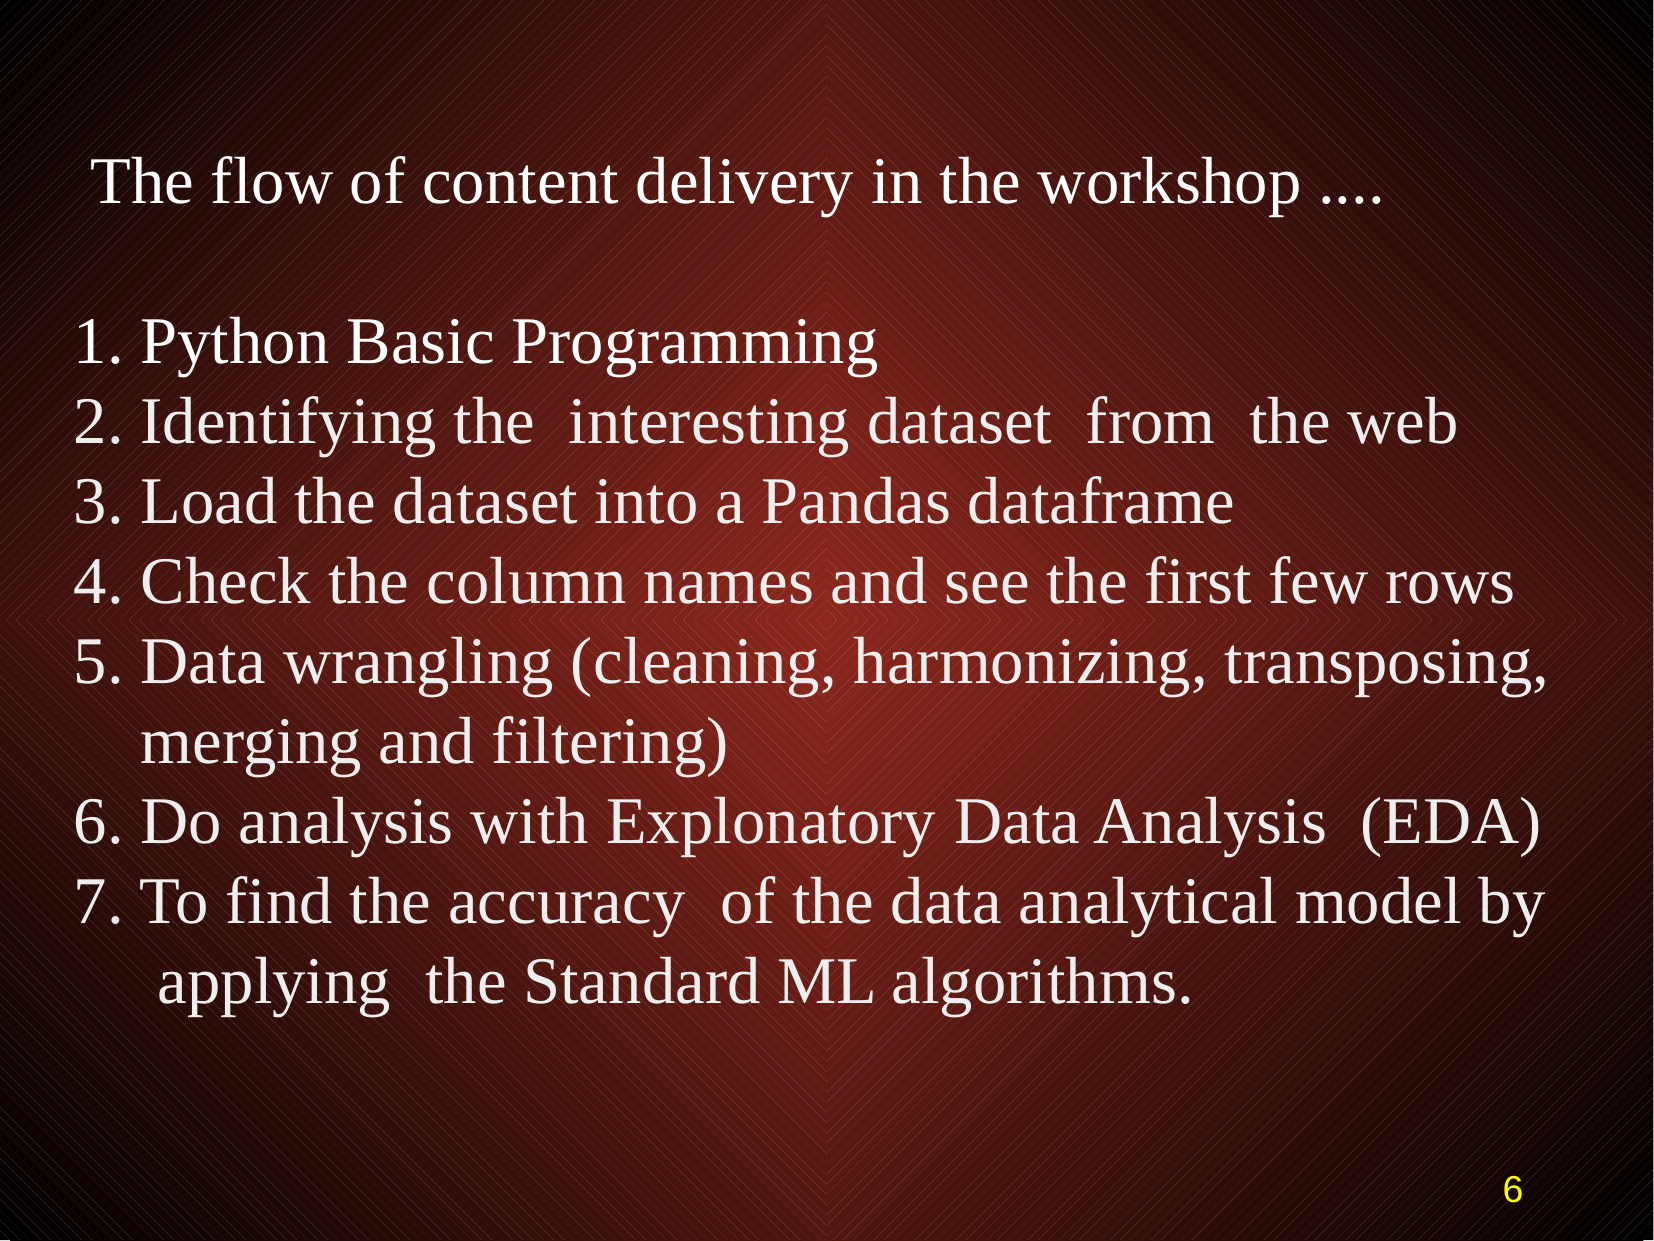

The flow of content delivery in the workshop ....
1. Python Basic Programming
2. Identifying the interesting dataset from the web
3. Load the dataset into a Pandas dataframe
4. Check the column names and see the first few rows
5. Data wrangling (cleaning, harmonizing, transposing, merging and filtering)
6. Do analysis with Explonatory Data Analysis (EDA)
7. To find the accuracy of the data analytical model by
 applying the Standard ML algorithms.